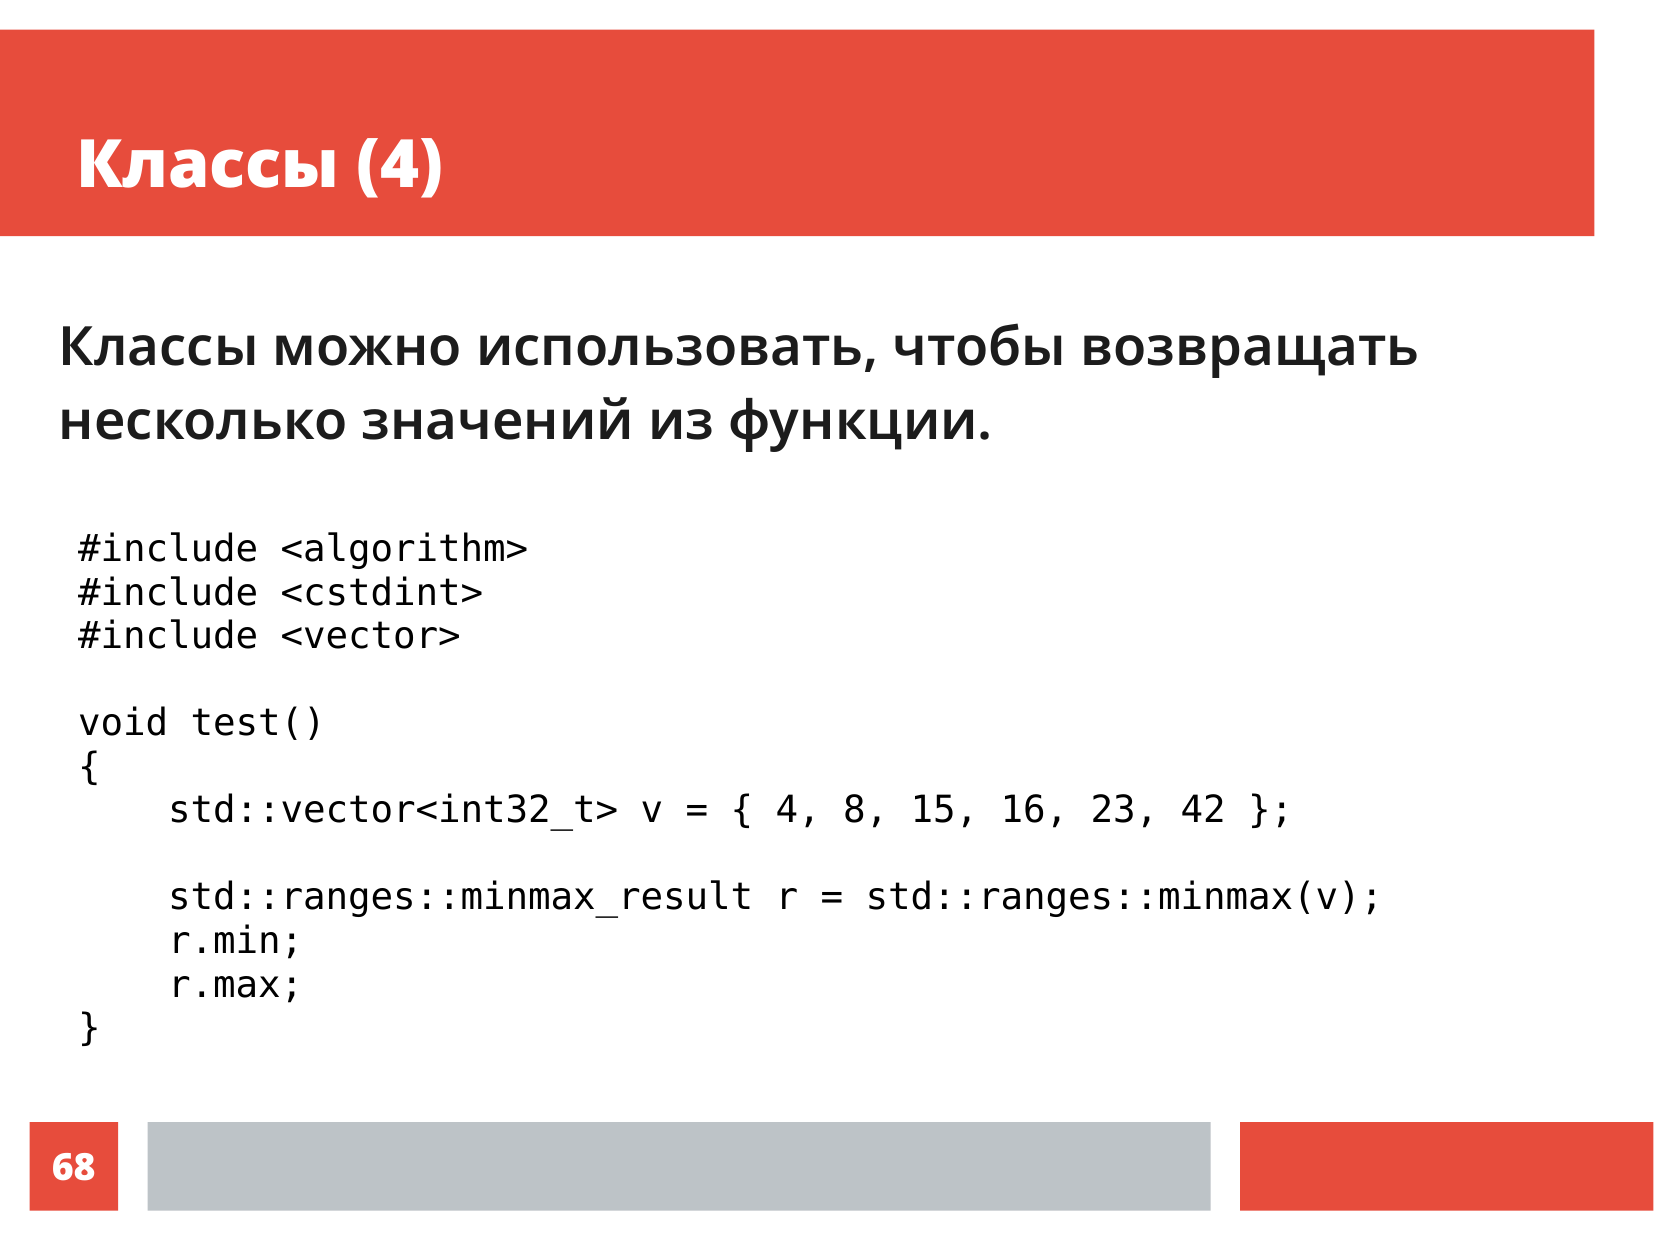

# Классы (4)
Классы можно использовать, чтобы возвращать несколько значений из функции.
#include <algorithm>
#include <cstdint>
#include <vector>
void test()
{
 std::vector<int32_t> v = { 4, 8, 15, 16, 23, 42 };
 std::ranges::minmax_result r = std::ranges::minmax(v);
 r.min;
 r.max;
}
68